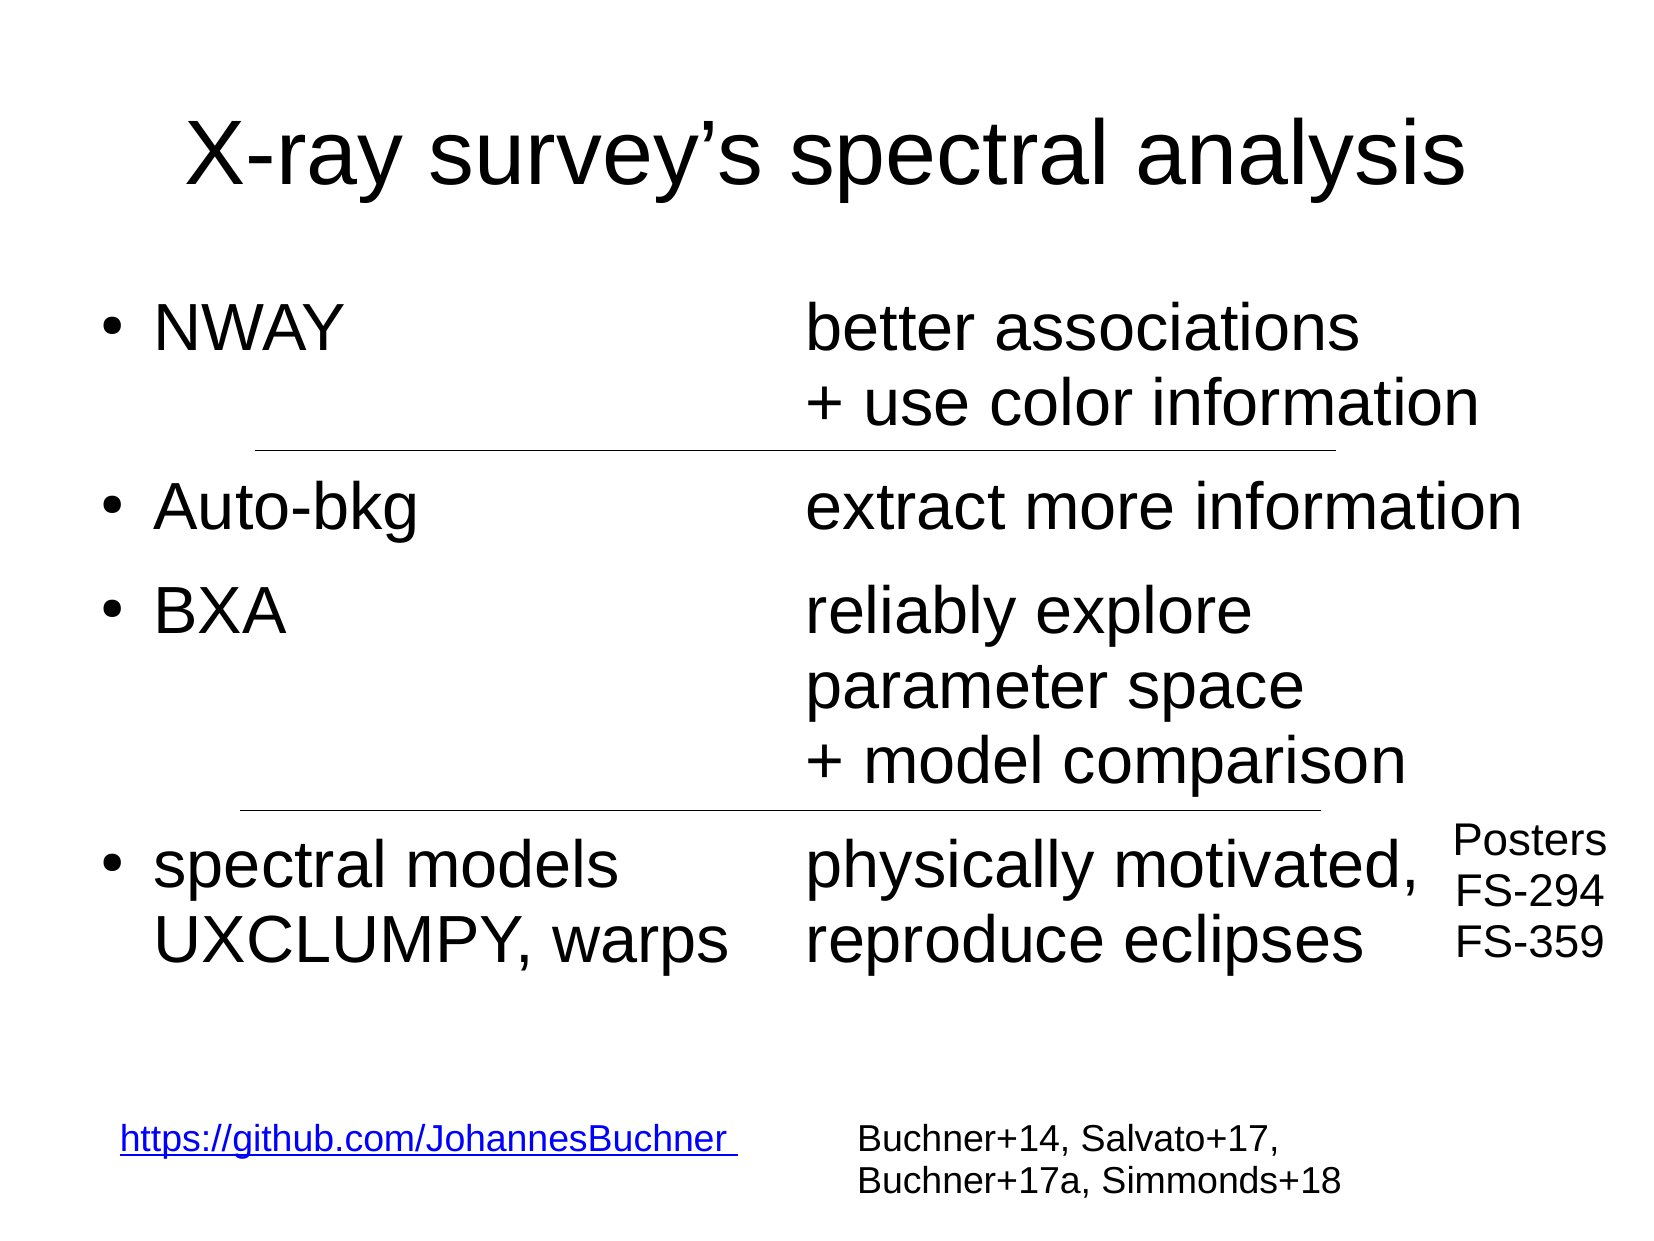

# X-ray survey’s spectral analysis
NWAY
Auto-bkg
BXA
spectral models
UXCLUMPY, warps
better associations
+ use color information
extract more information
reliably explore parameter space
+ model comparison
physically motivated, reproduce eclipses
Posters
FS-294
FS-359
https://github.com/JohannesBuchner
Buchner+14, Salvato+17,
Buchner+17a, Simmonds+18